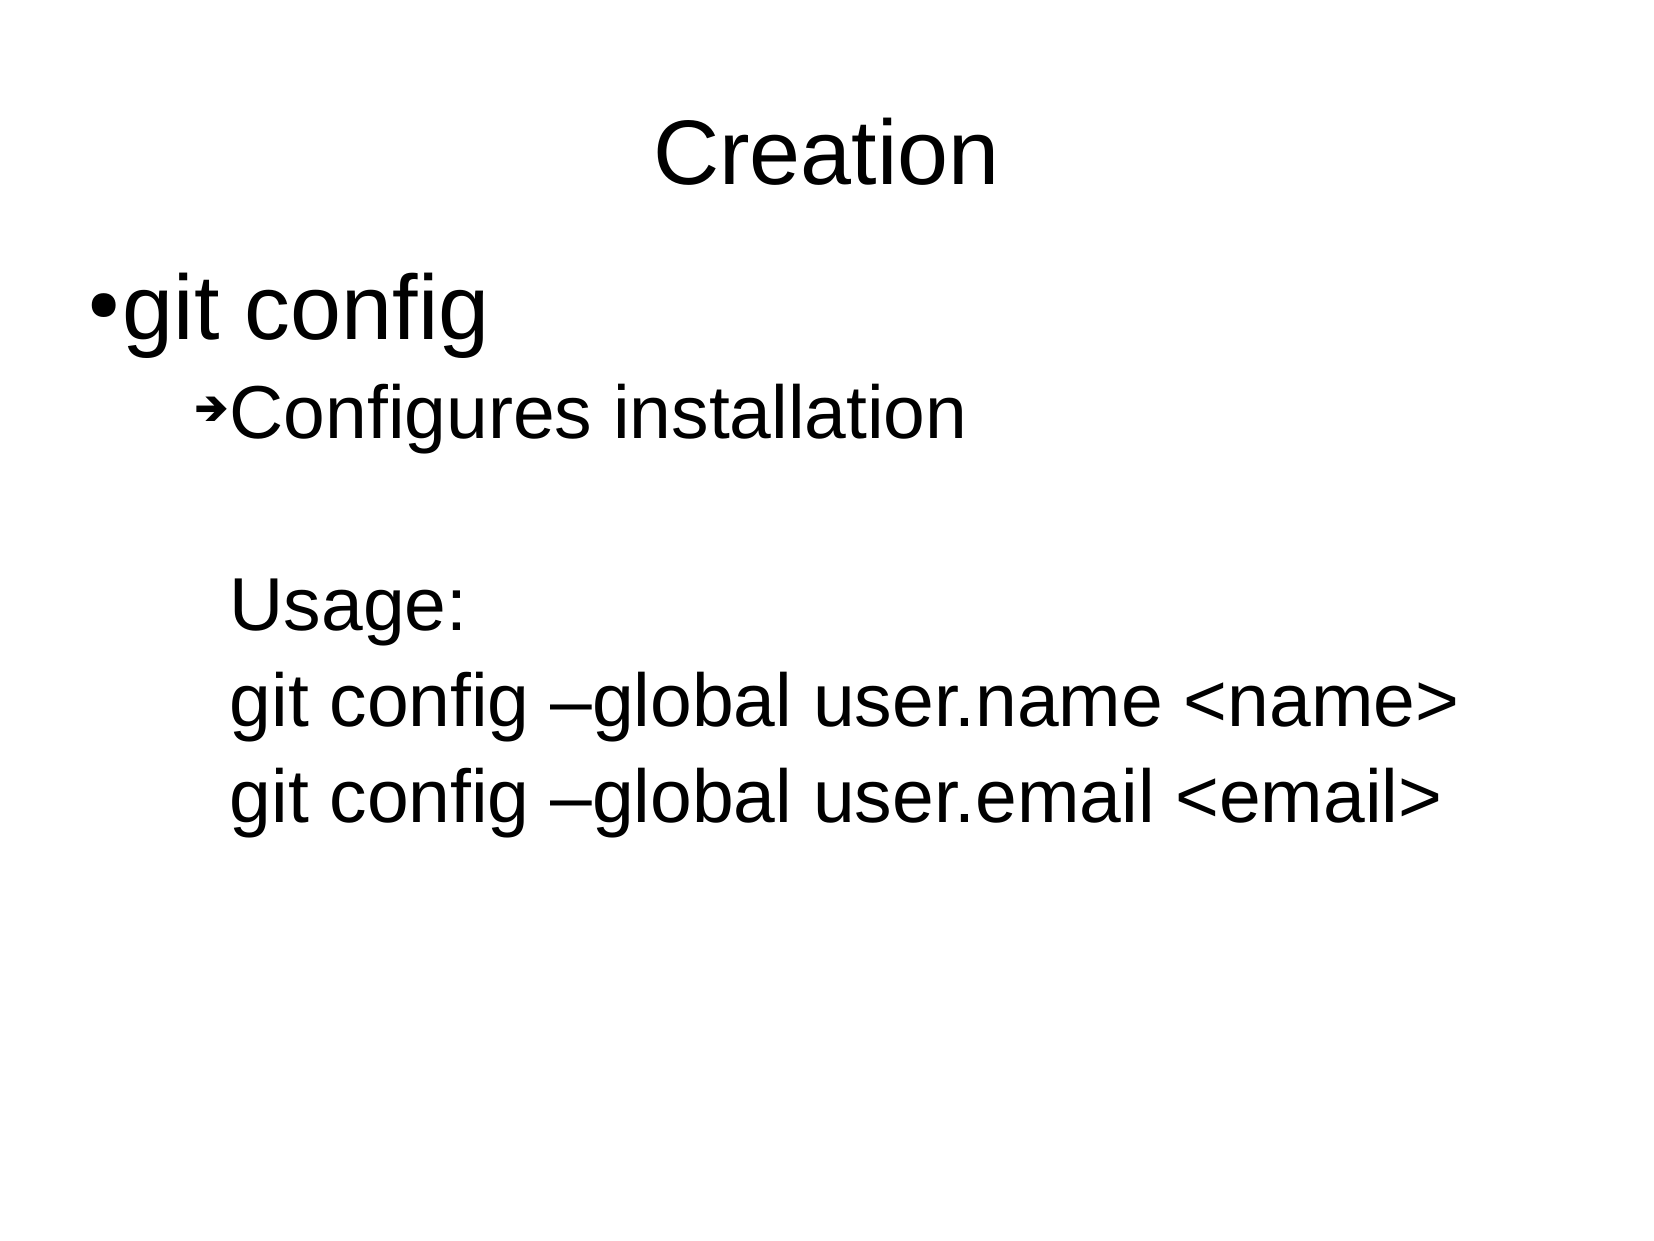

# Creation
git config
Configures installation
Usage:
git config –global user.name <name>
git config –global user.email <email>